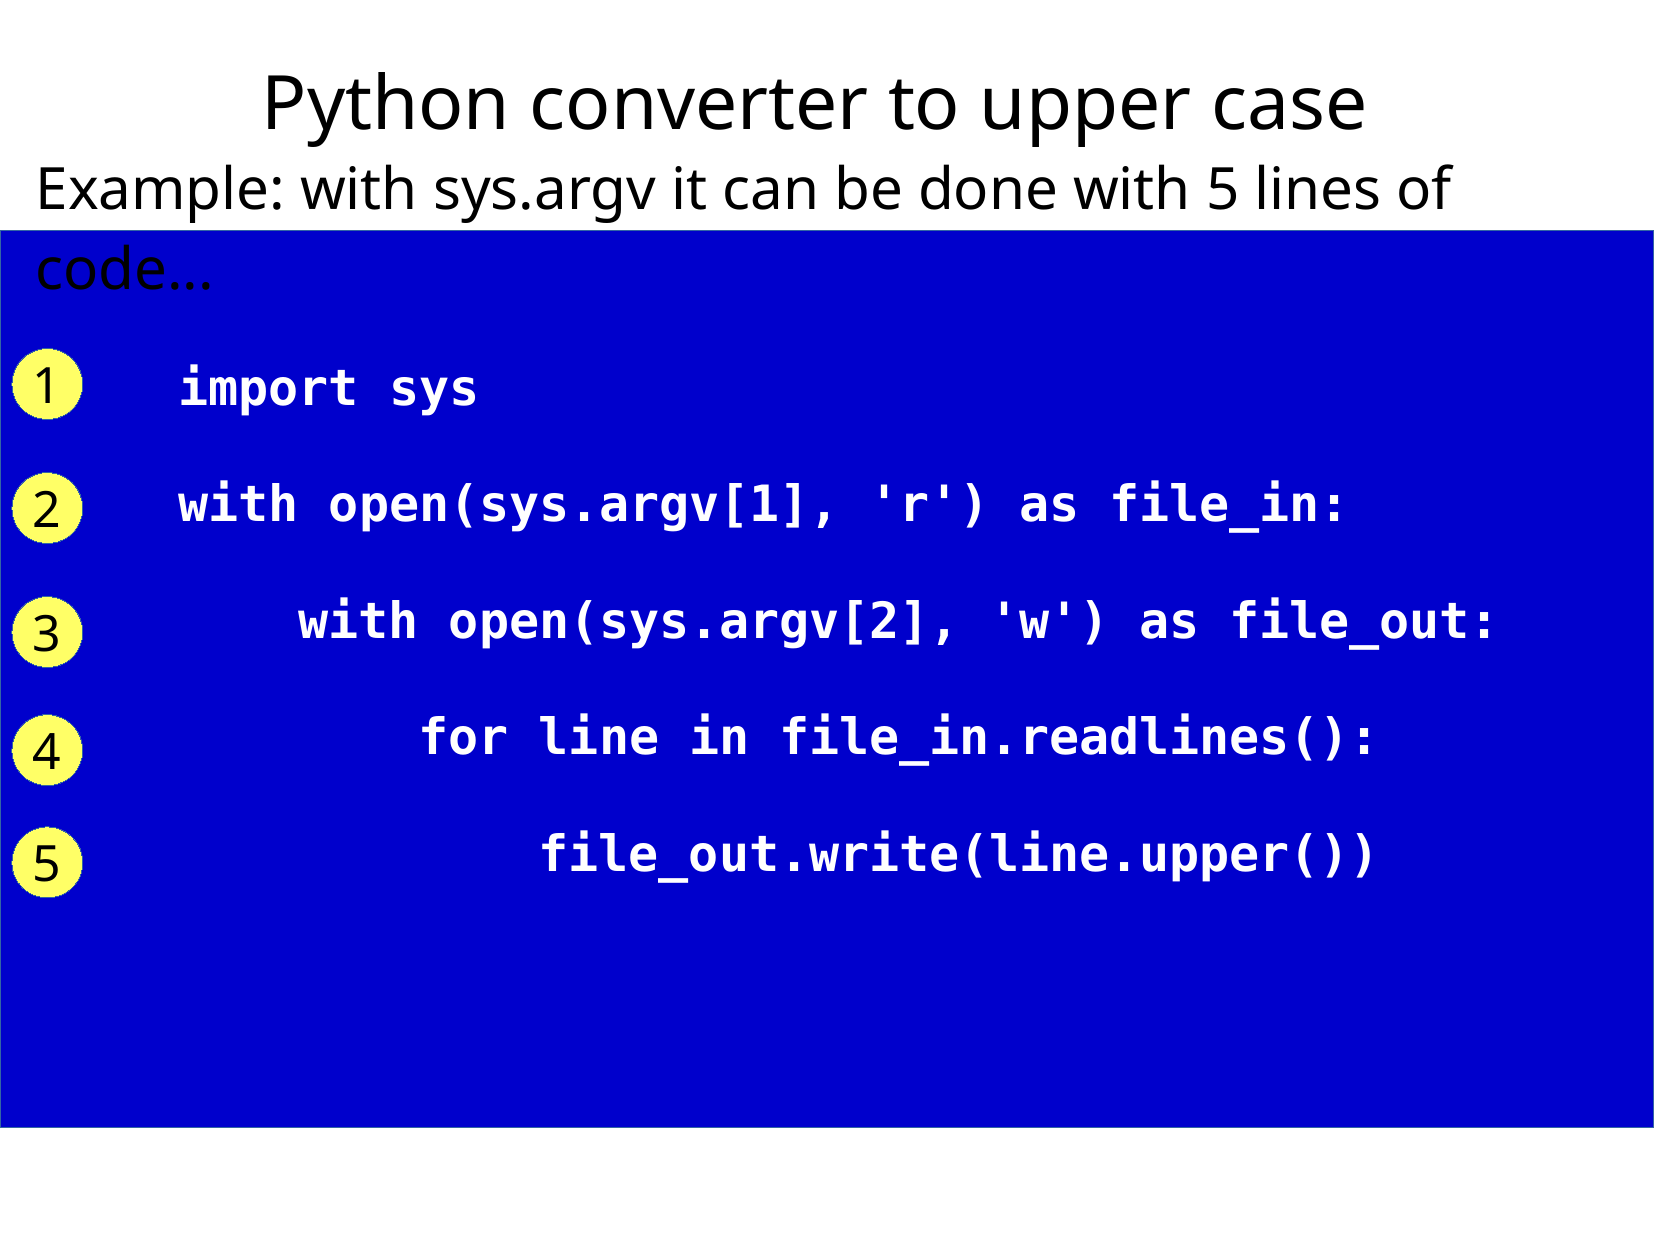

# Python converter to upper case
Example: with sys.argv it can be done with 5 lines of code...
 import sys
 with open(sys.argv[1], 'r') as file_in:
 with open(sys.argv[2], 'w') as file_out:
 for line in file_in.readlines():
 file_out.write(line.upper())
1
2
3
4
5